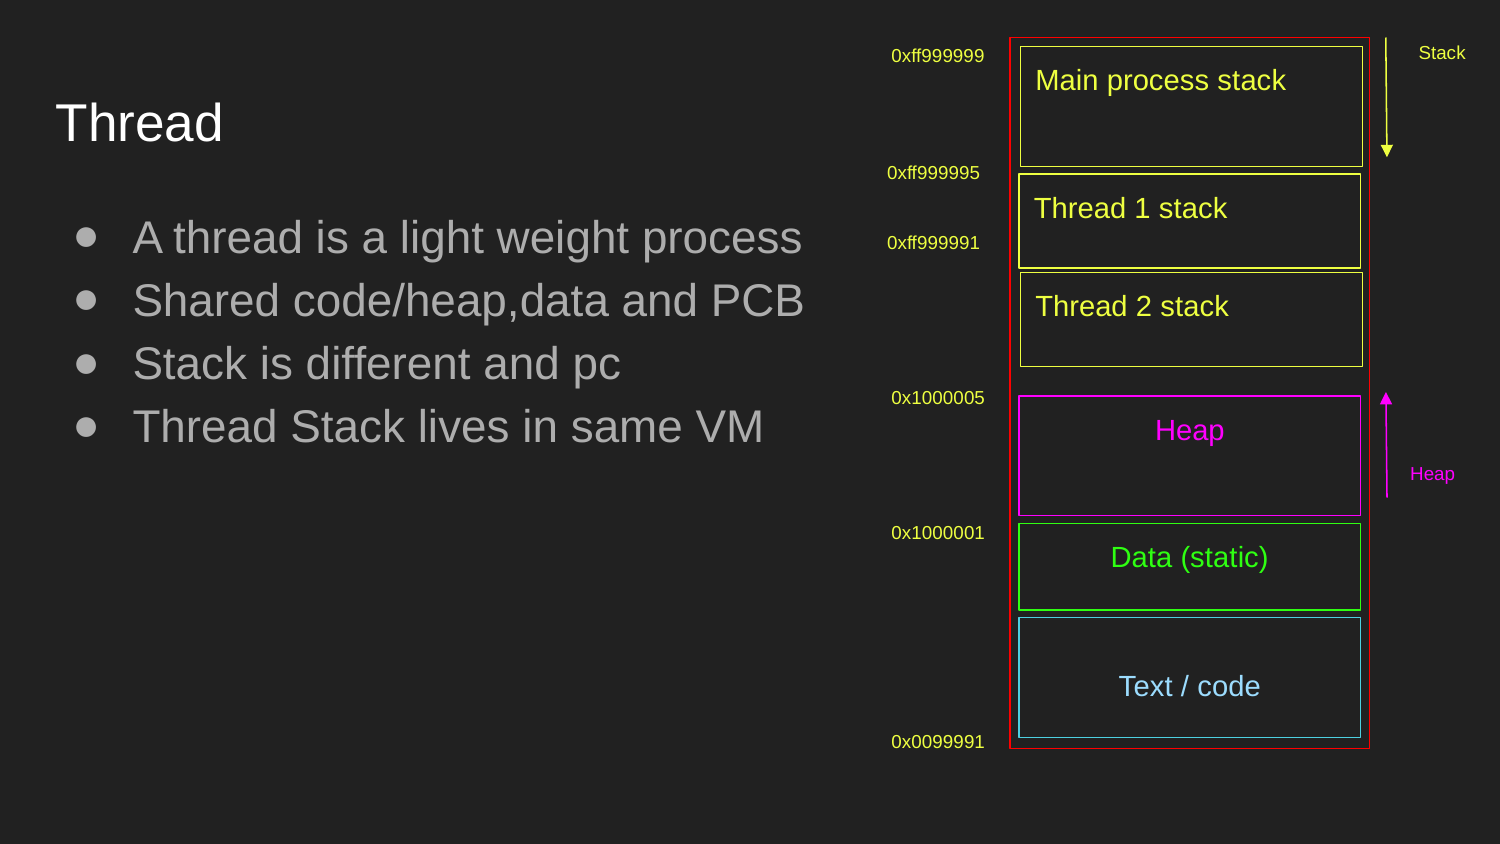

Stack
0xff999999
Main process stack
# Thread
0xff999995
Thread 1 stack
A thread is a light weight process
Shared code/heap,data and PCB
Stack is different and pc
Thread Stack lives in same VM
0xff999991
Thread 2 stack
0x1000005
Heap
Heap
0x1000001
Data (static)
Text / code
0x0099991